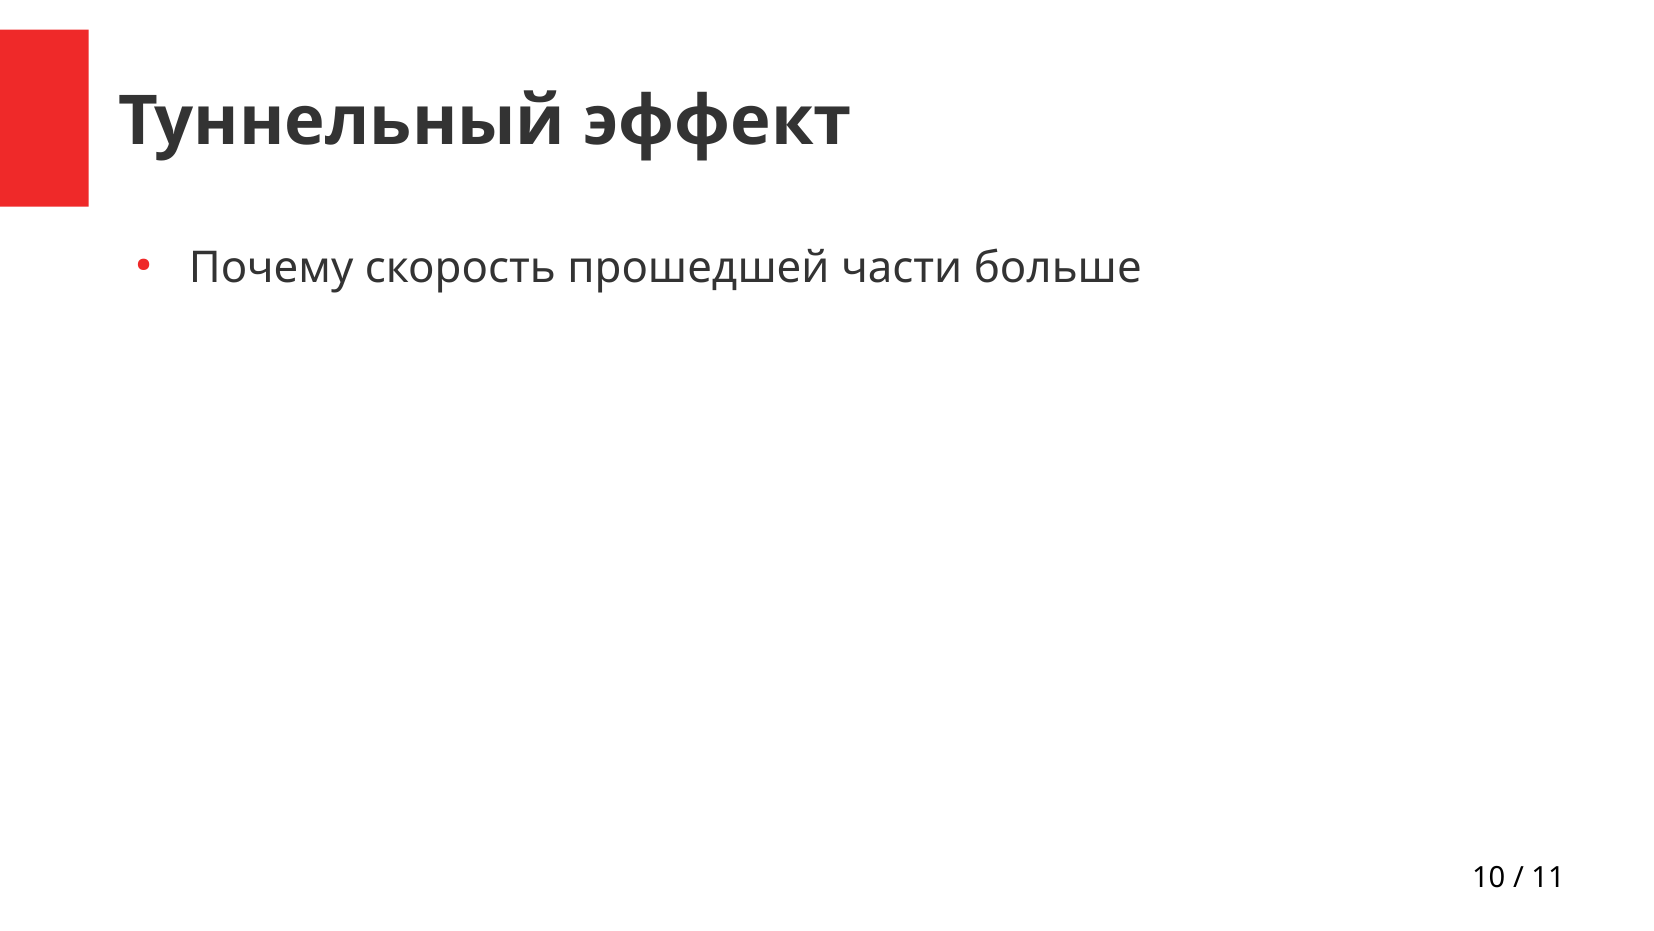

# Туннельный эффект
Почему скорость прошедшей части больше
10